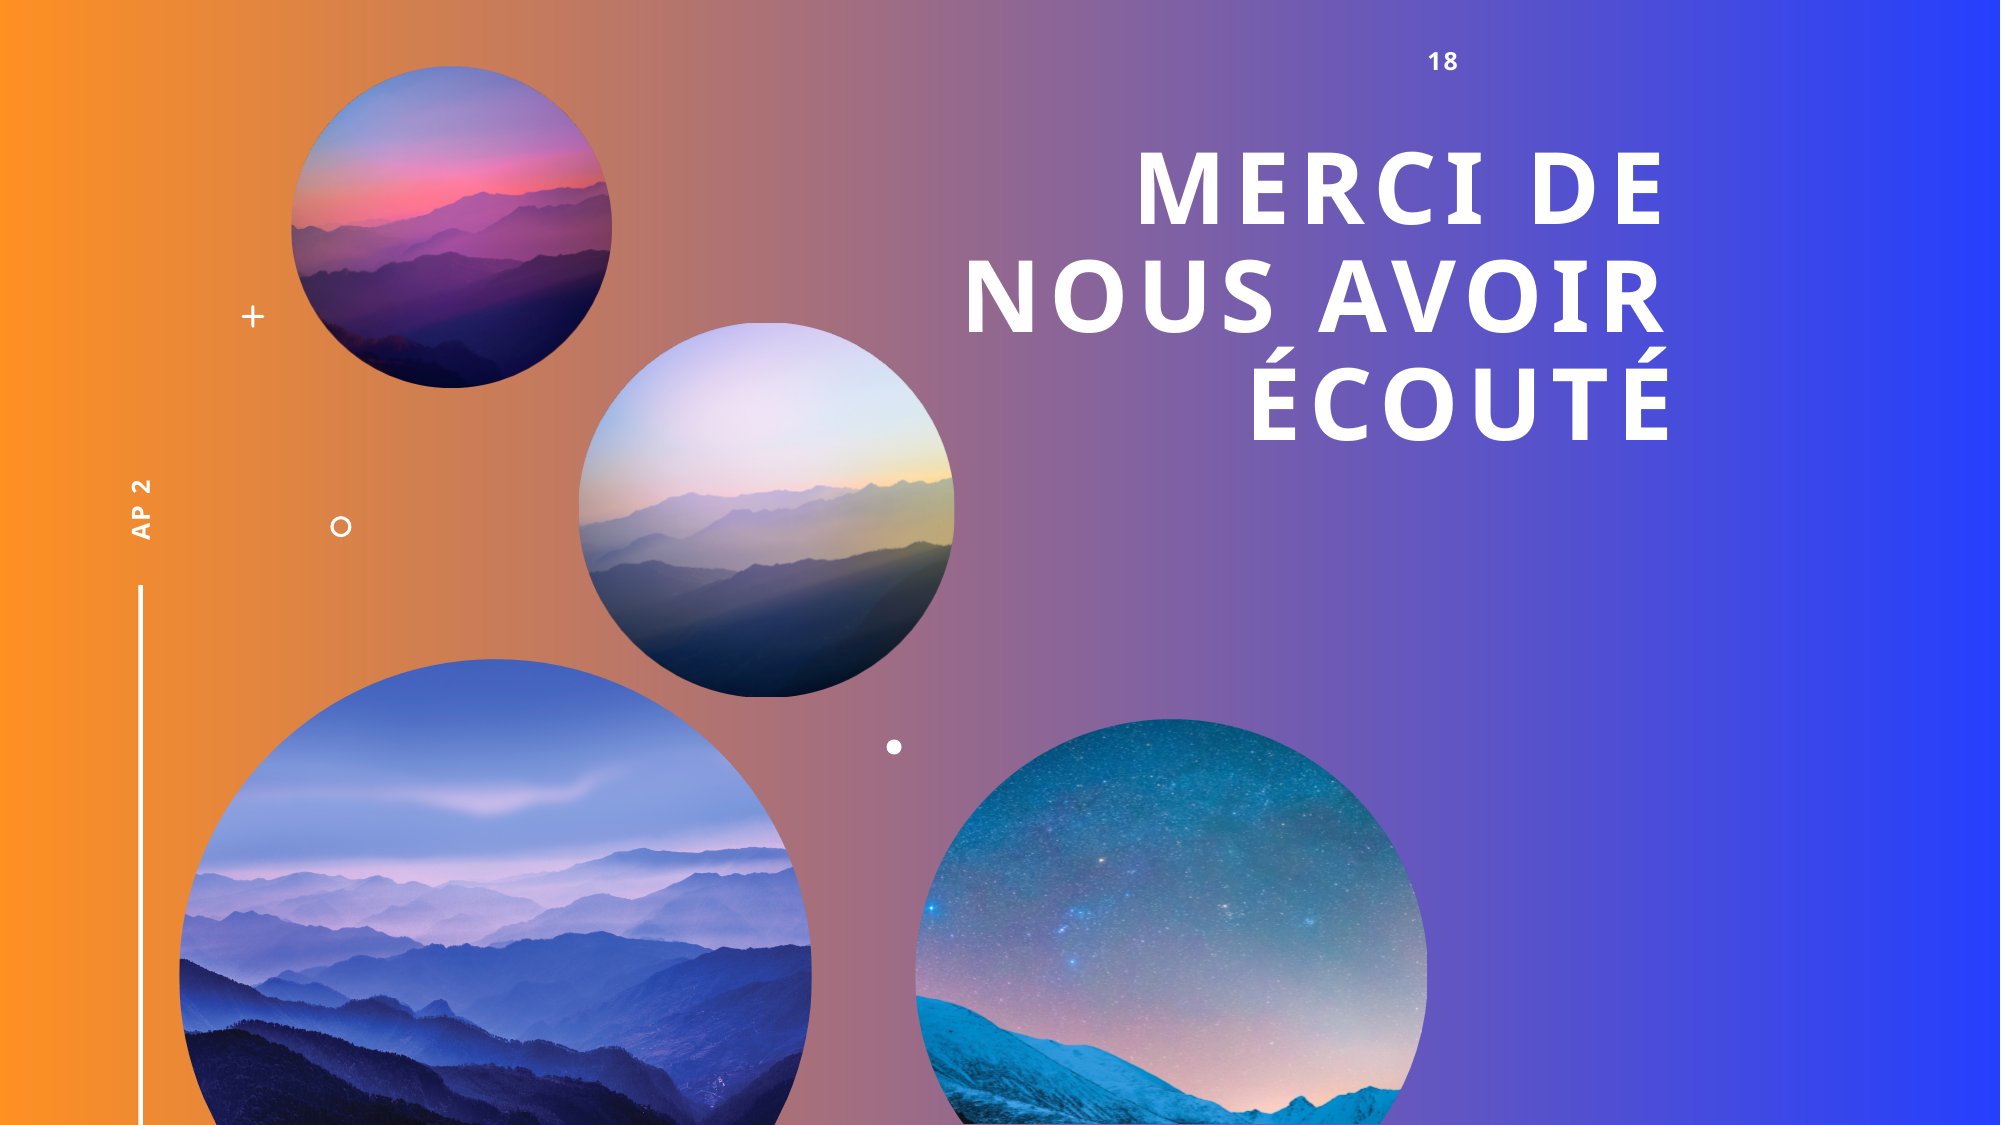

# Merci de nous avoir écouté
AP 2